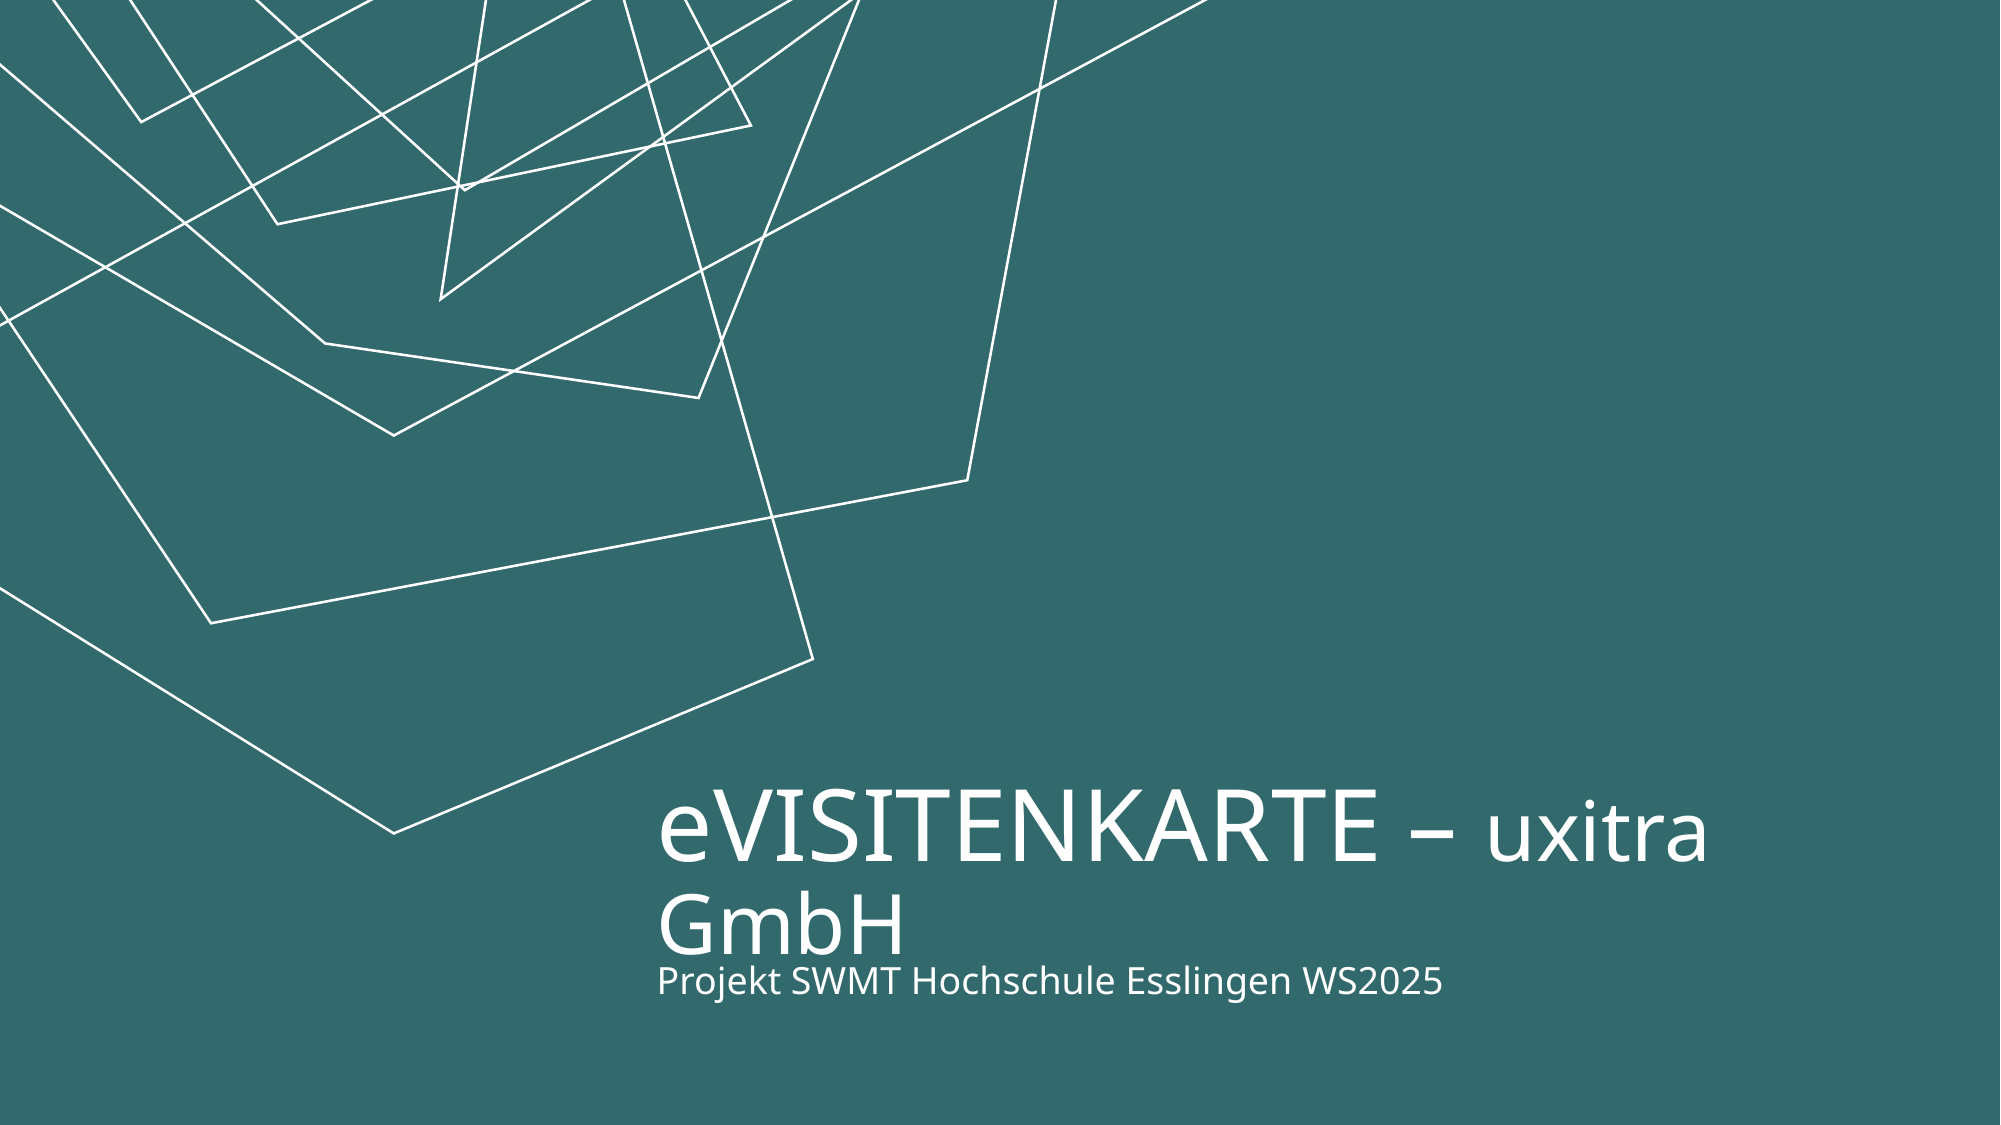

# evisitEnkarte – uxitra GmbH
Projekt SWMT Hochschule Esslingen WS2025